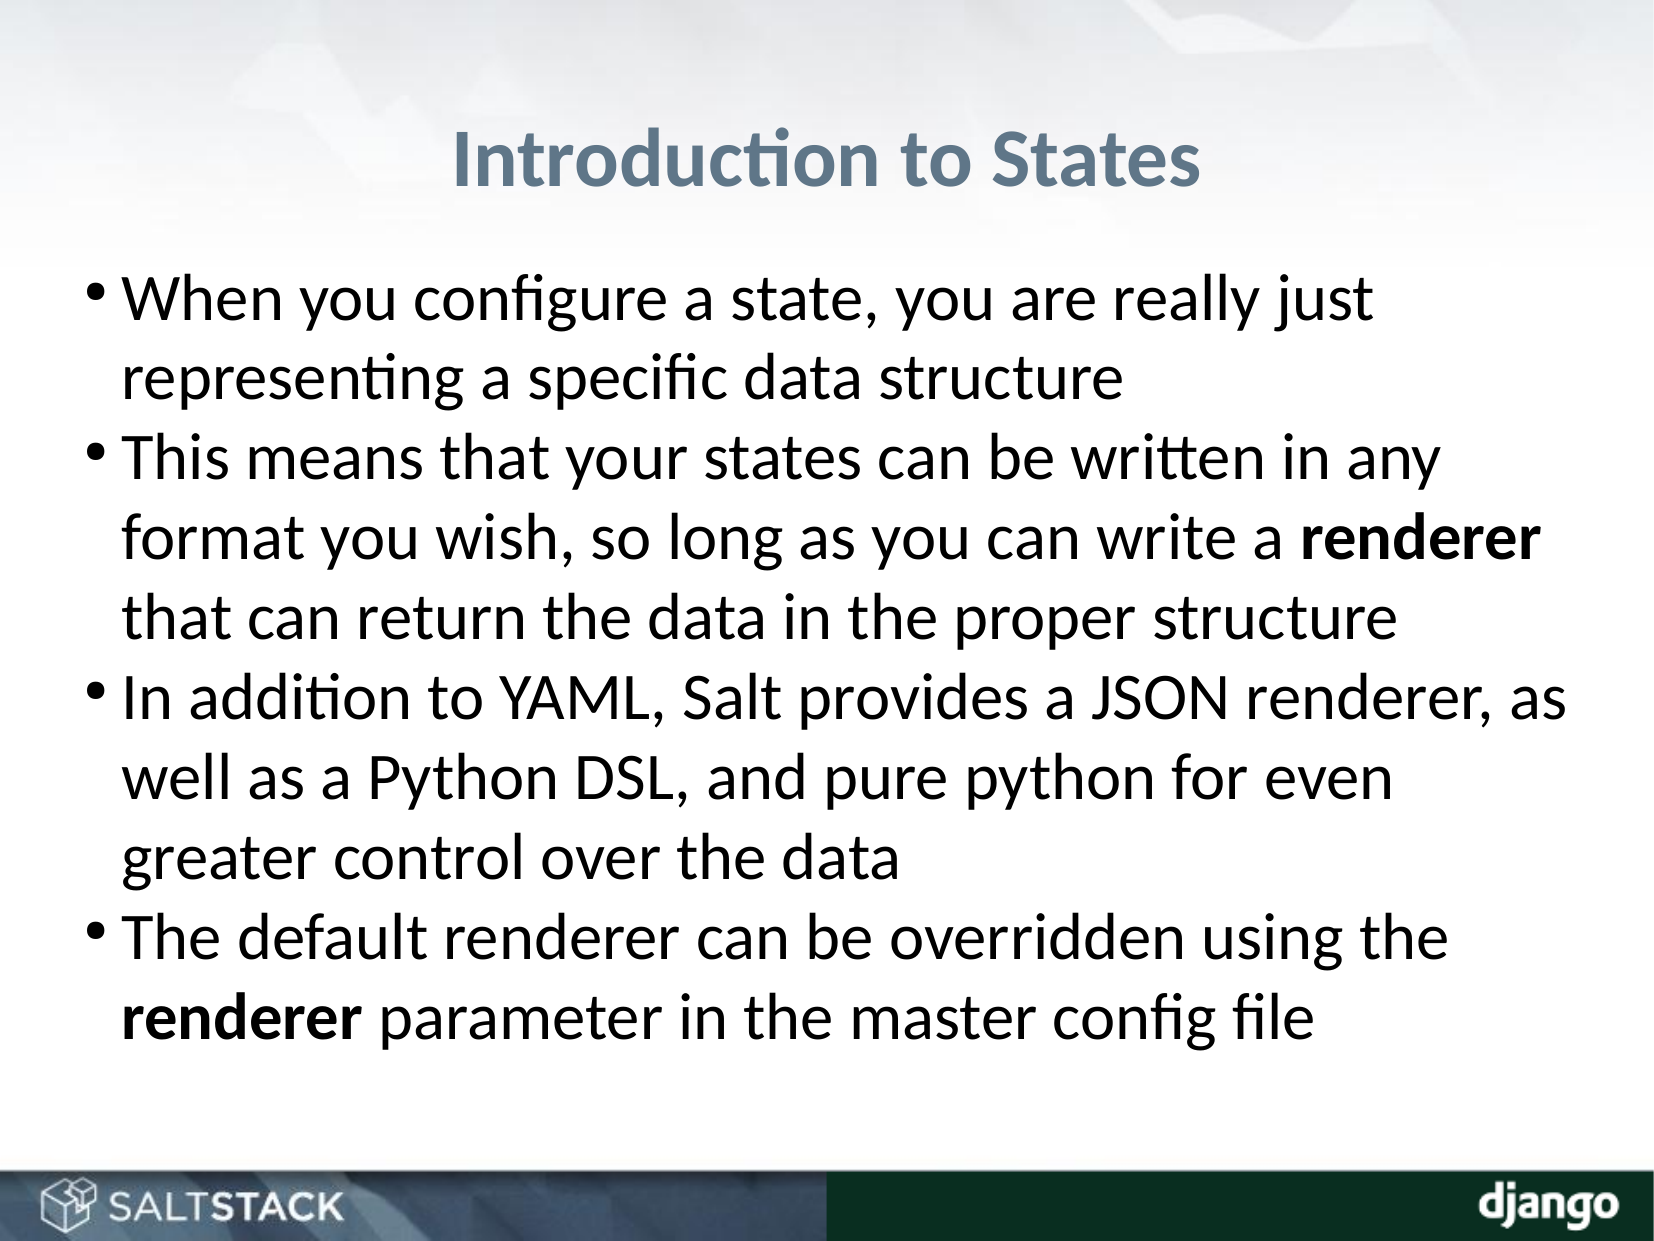

Introduction to States
When you configure a state, you are really just representing a specific data structure
This means that your states can be written in any format you wish, so long as you can write a renderer that can return the data in the proper structure
In addition to YAML, Salt provides a JSON renderer, as well as a Python DSL, and pure python for even greater control over the data
The default renderer can be overridden using the renderer parameter in the master config file